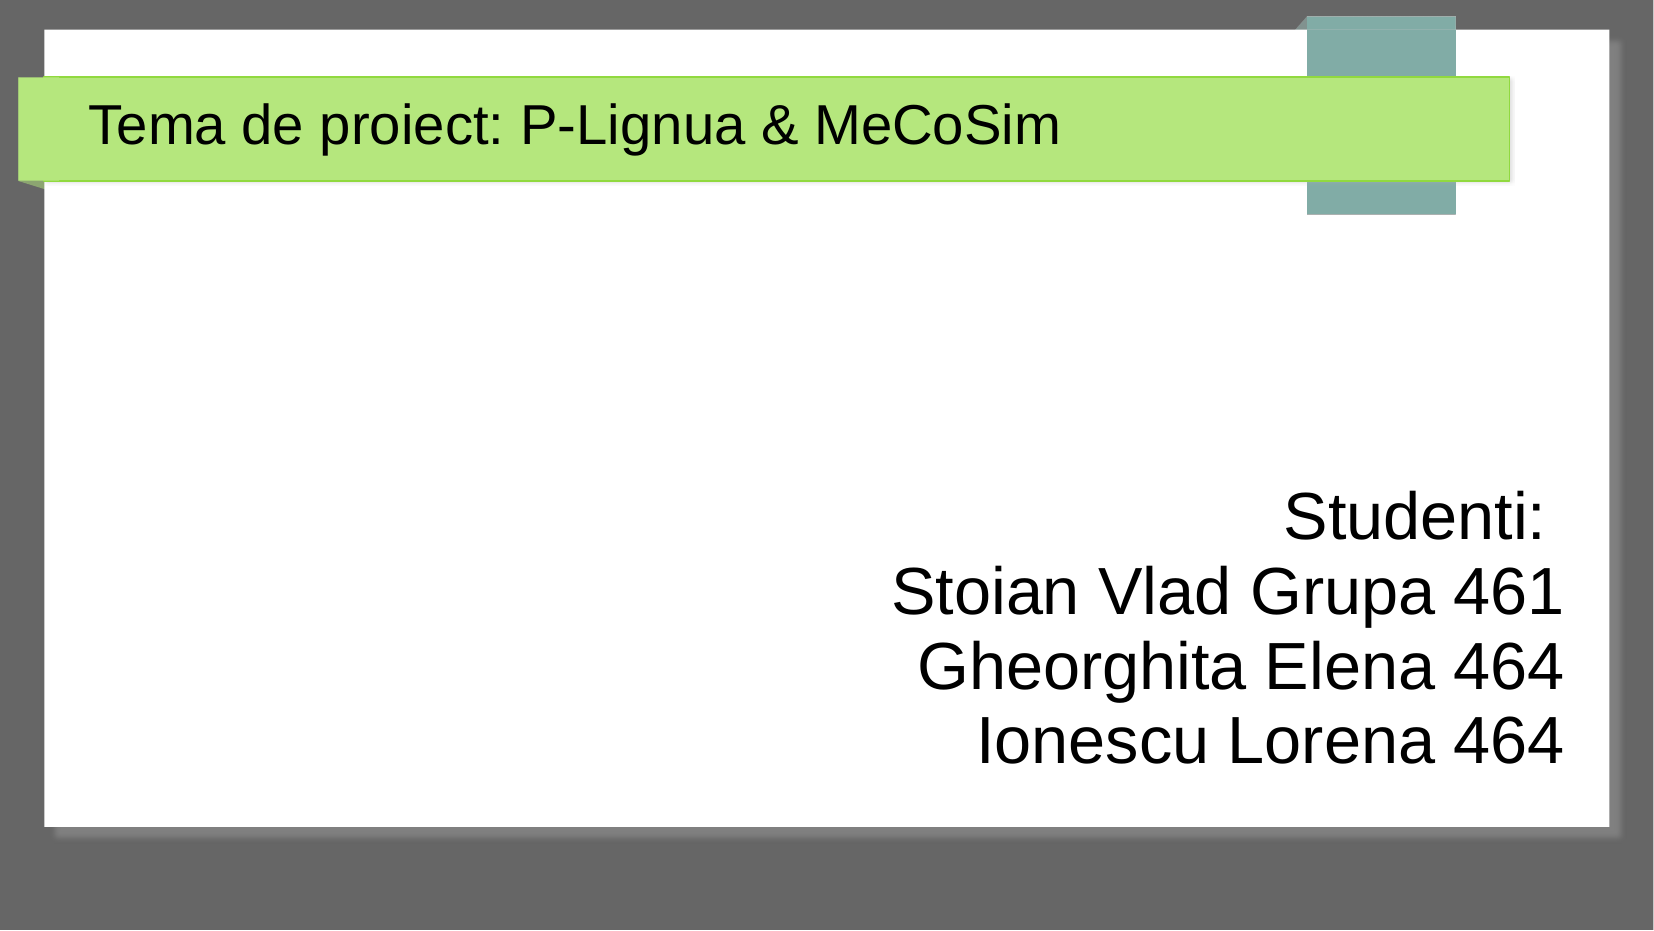

# Tema de proiect: P-Lignua & MeCoSim
Studenti:
Stoian Vlad Grupa 461
Gheorghita Elena 464
Ionescu Lorena 464